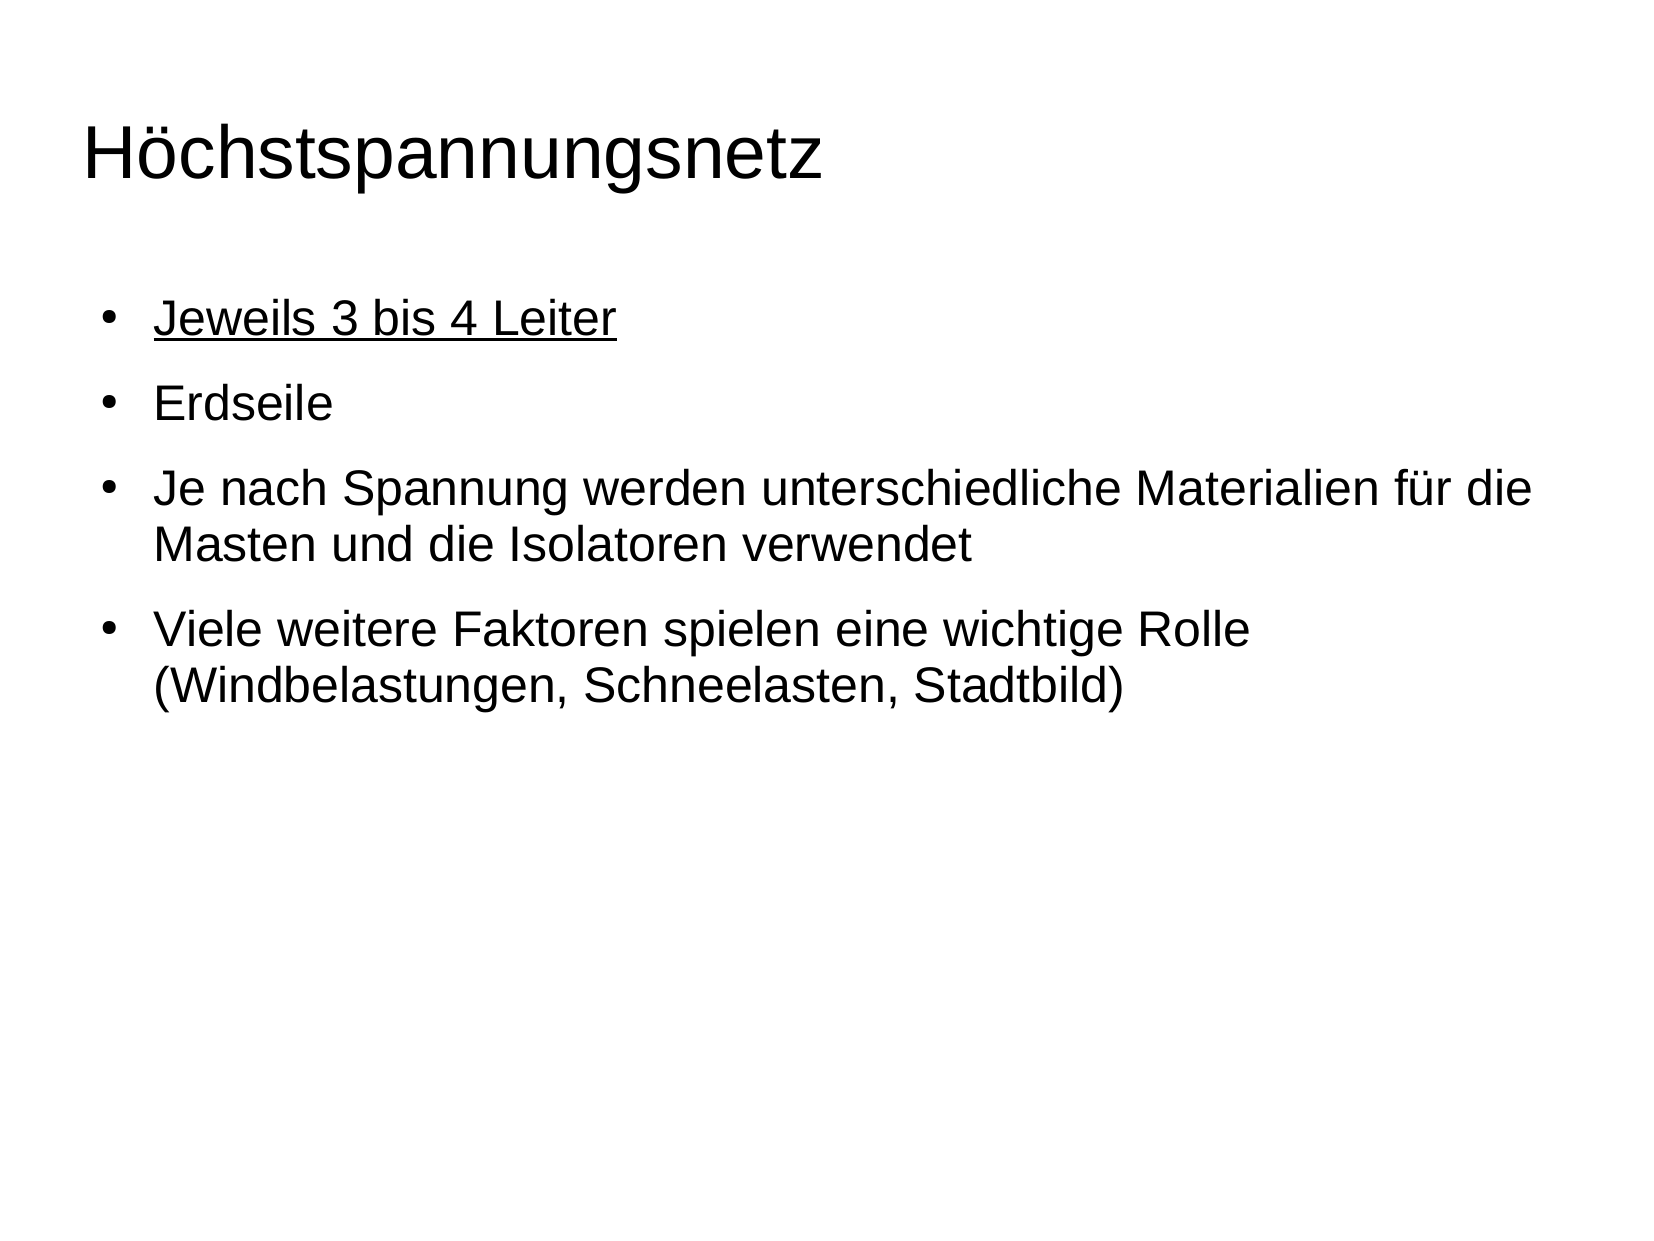

# Höchstspannungsnetz
Jeweils 3 bis 4 Leiter
Erdseile
Je nach Spannung werden unterschiedliche Materialien für die Masten und die Isolatoren verwendet
Viele weitere Faktoren spielen eine wichtige Rolle (Windbelastungen, Schneelasten, Stadtbild)